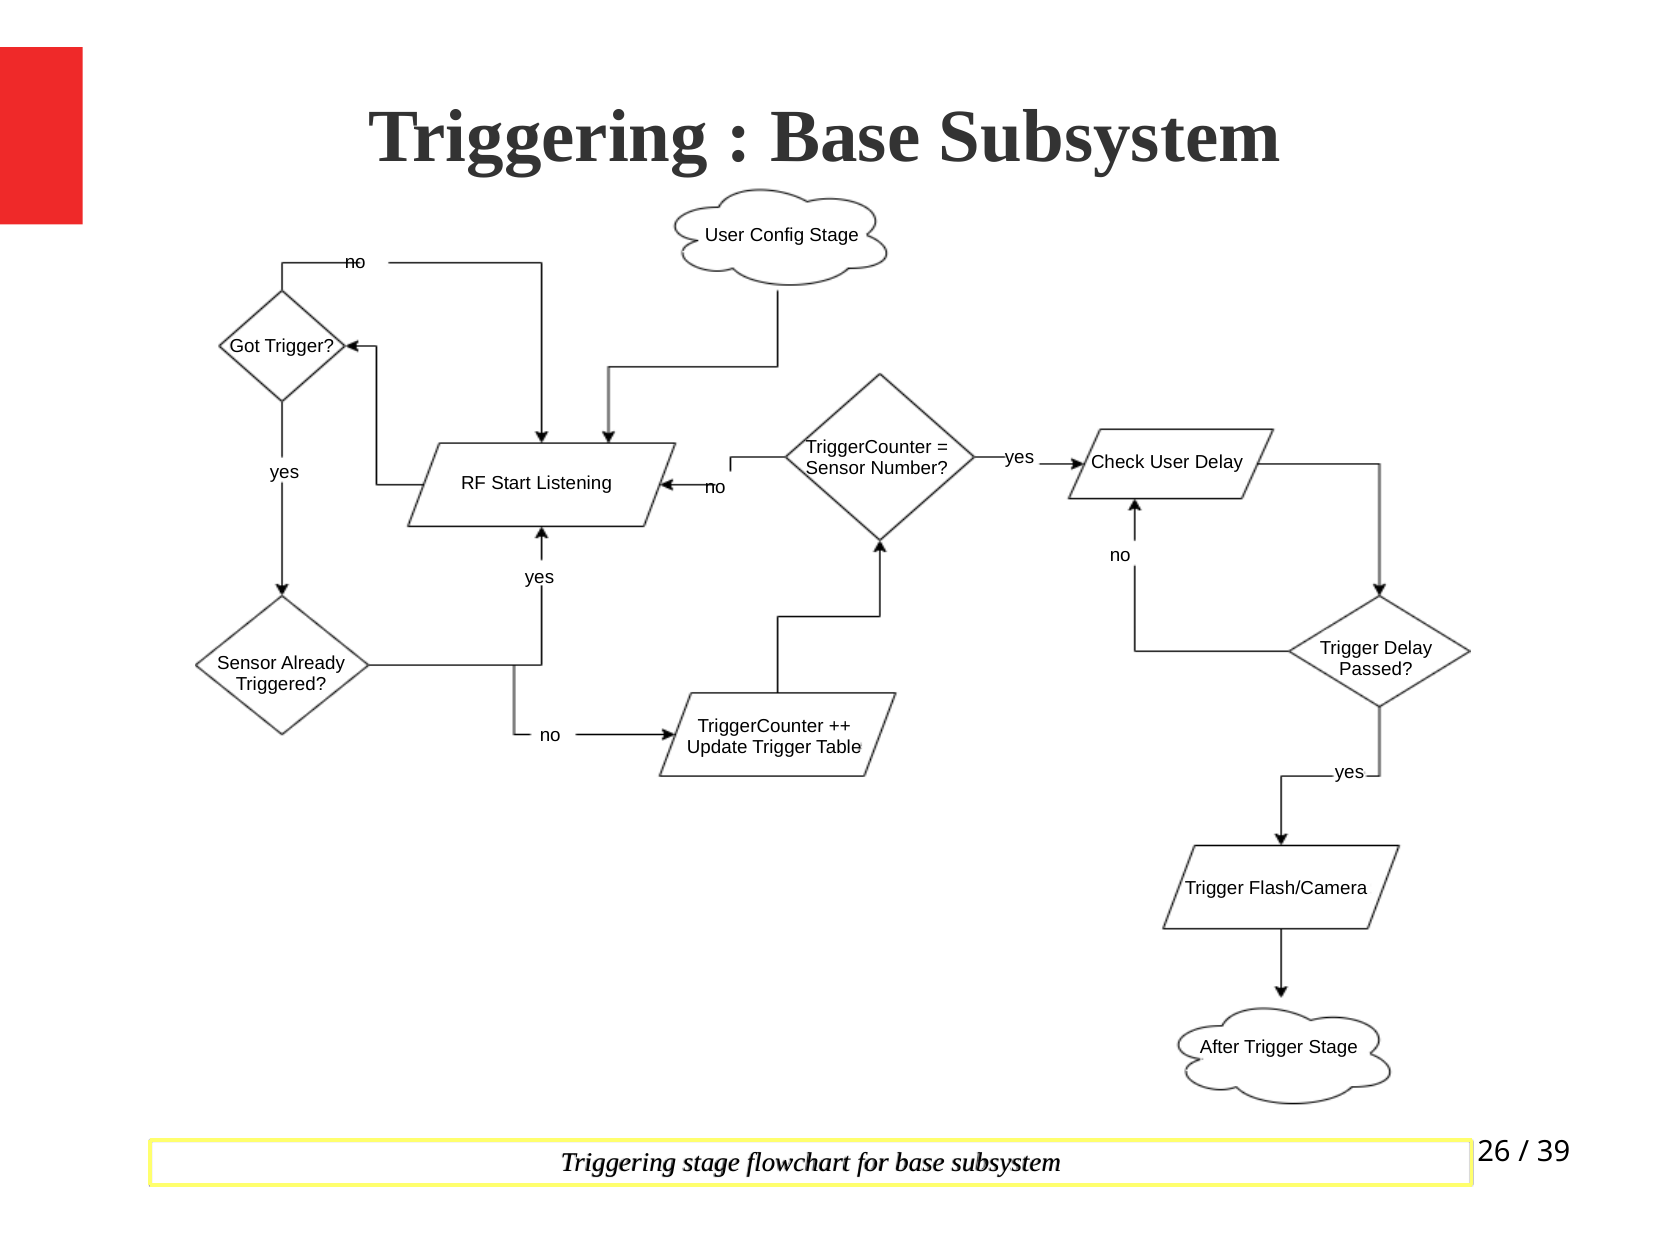

# Triggering : Base Subsystem
User Config Stage
no
Got Trigger?
TriggerCounter =
Sensor Number?
yes
yes
Check User Delay
no
RF Start Listening
no
yes
Trigger Delay
Passed?
Sensor Already
Triggered?
no
TriggerCounter ++
Update Trigger Table
yes
Trigger Flash/Camera
After Trigger Stage
26
Triggering stage flowchart for base subsystem